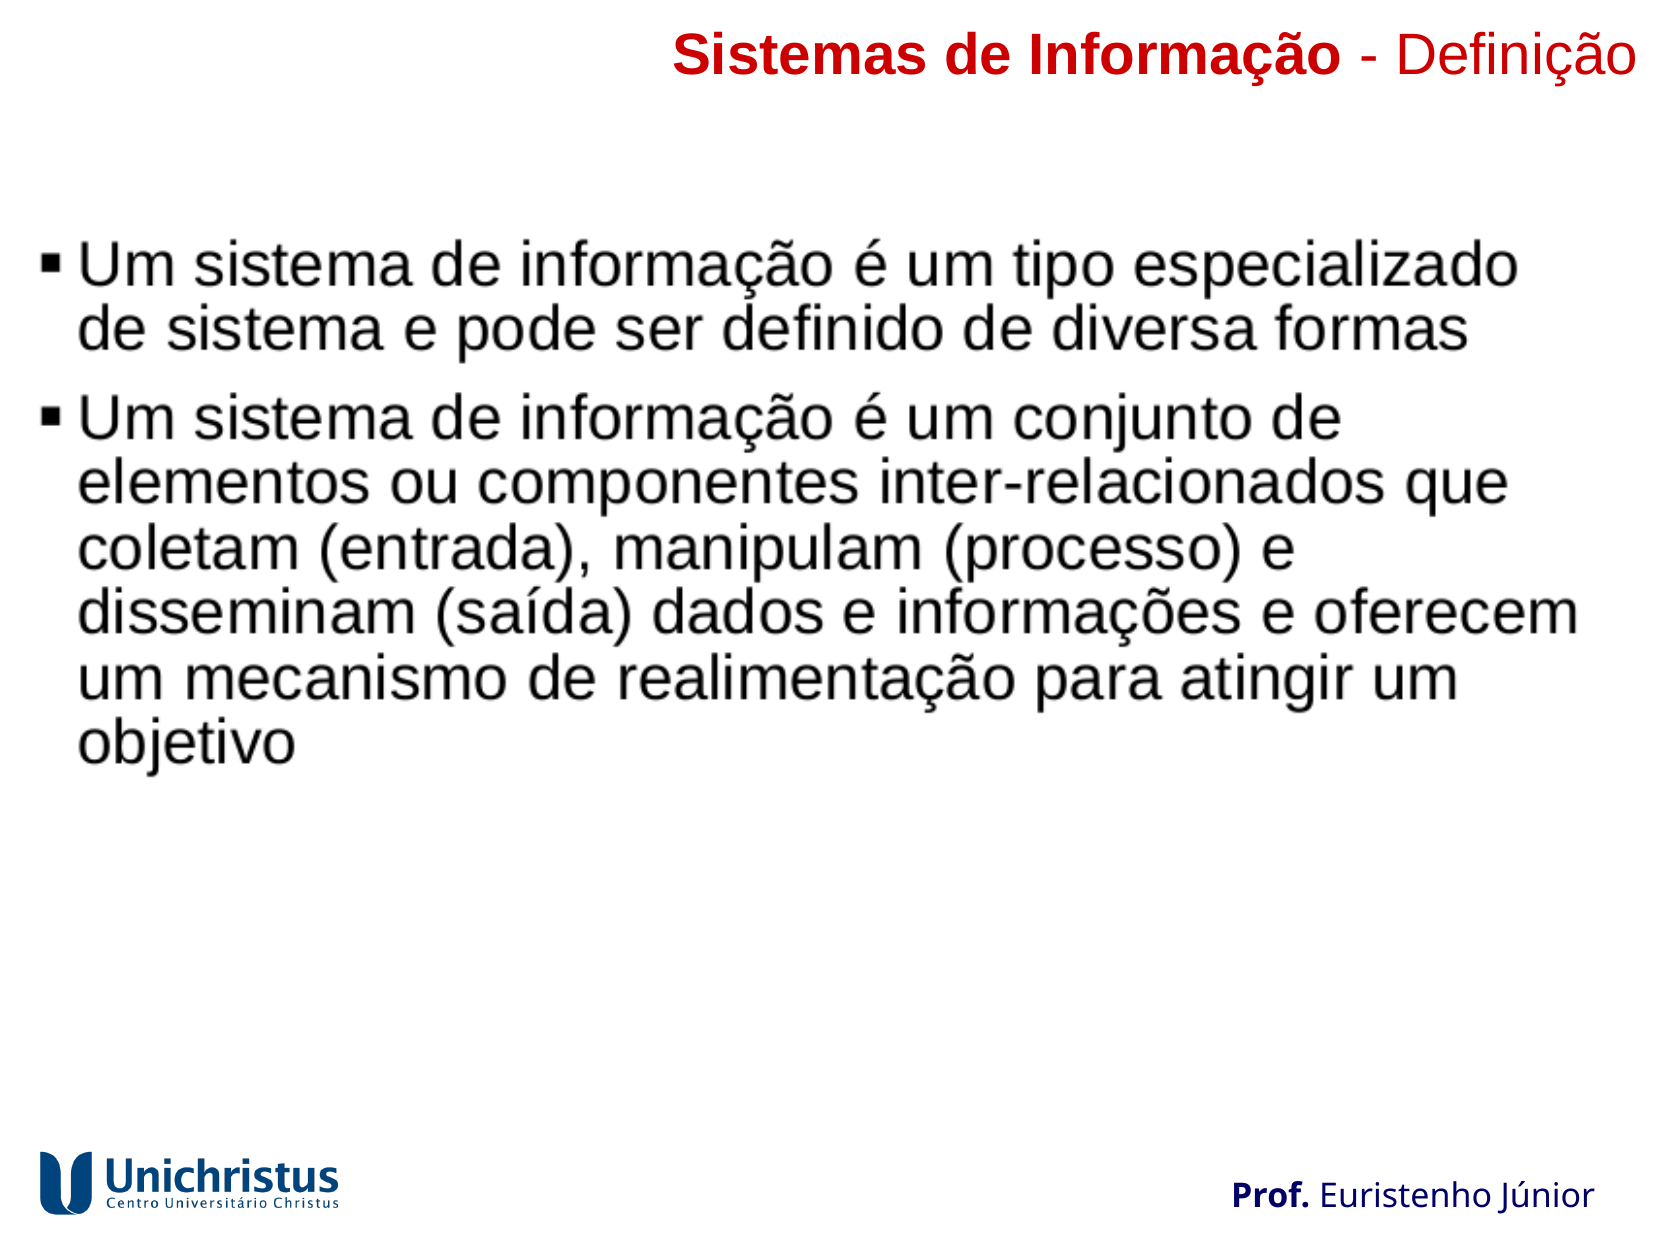

Sistemas de Informação - Definição
Prof. Euristenho Júnior